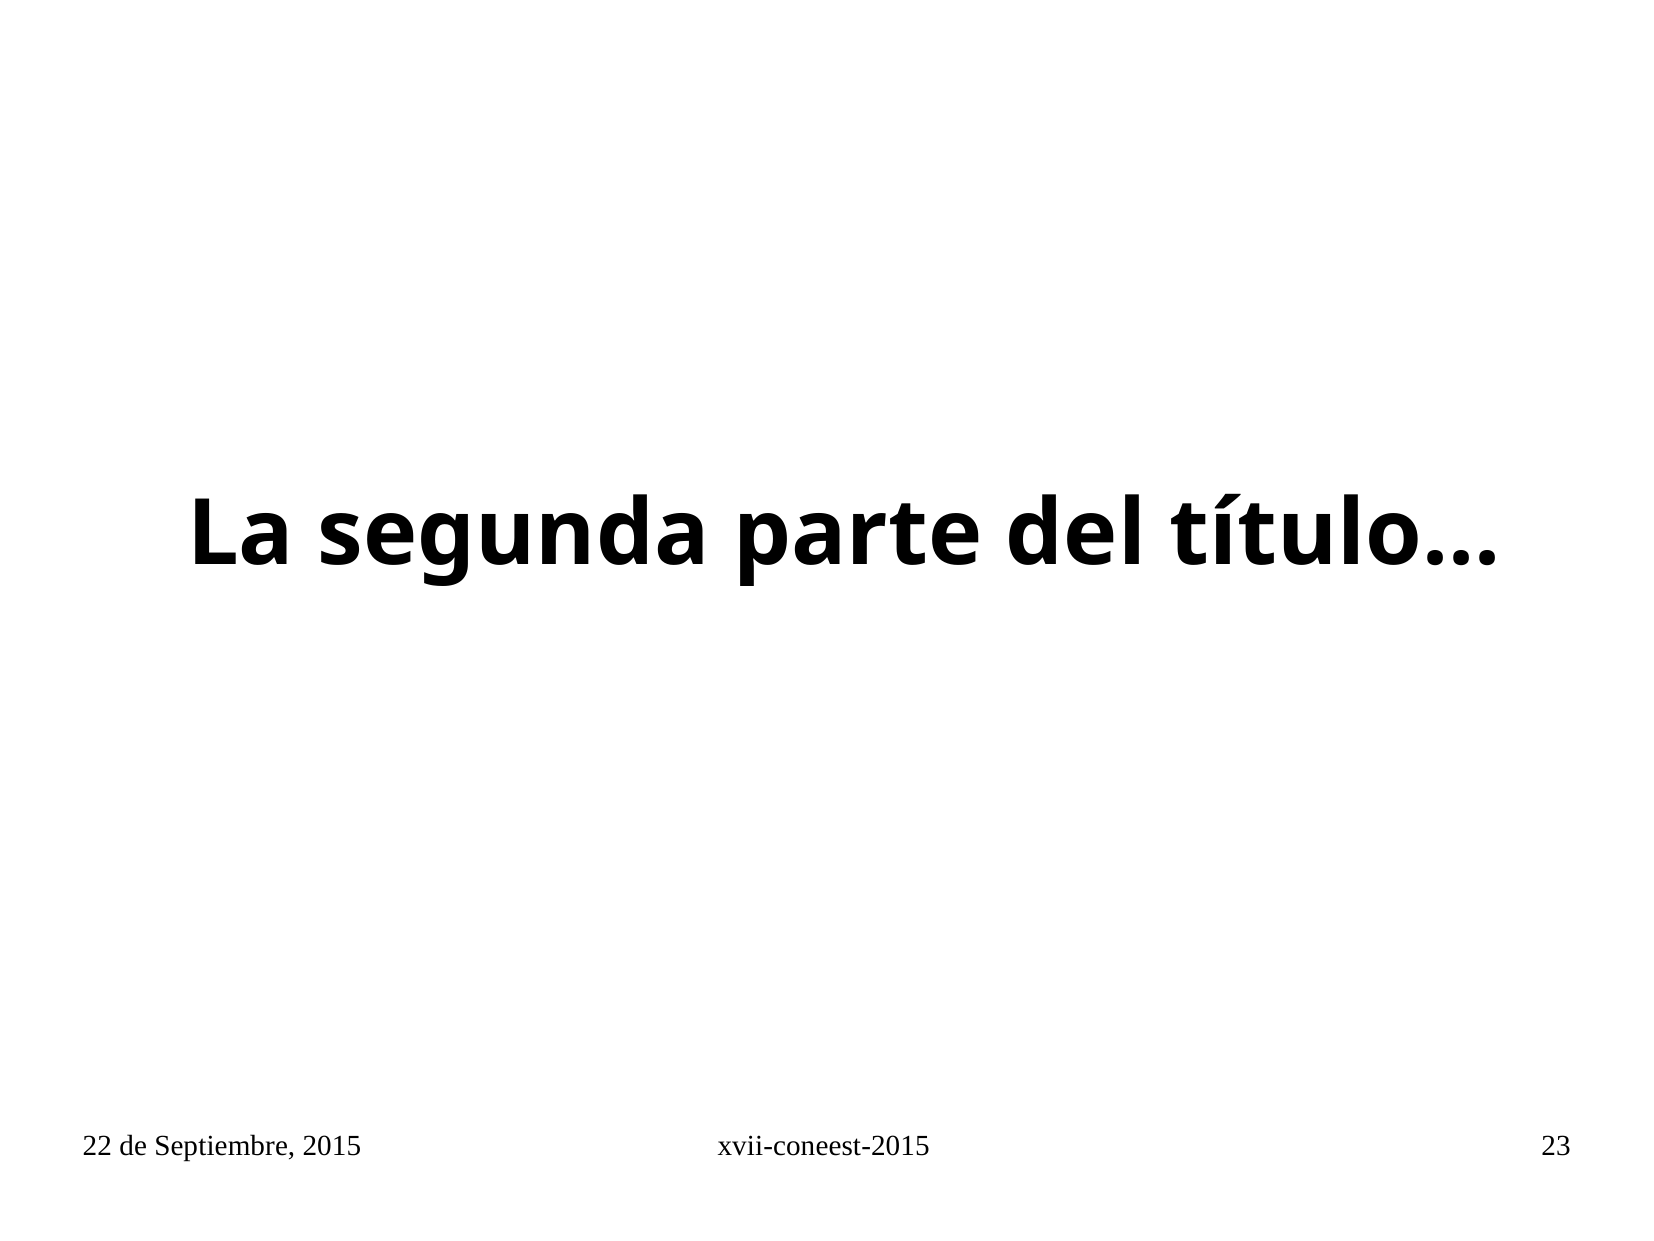

# La segunda parte del título...
22 de Septiembre, 2015
xvii-coneest-2015
23